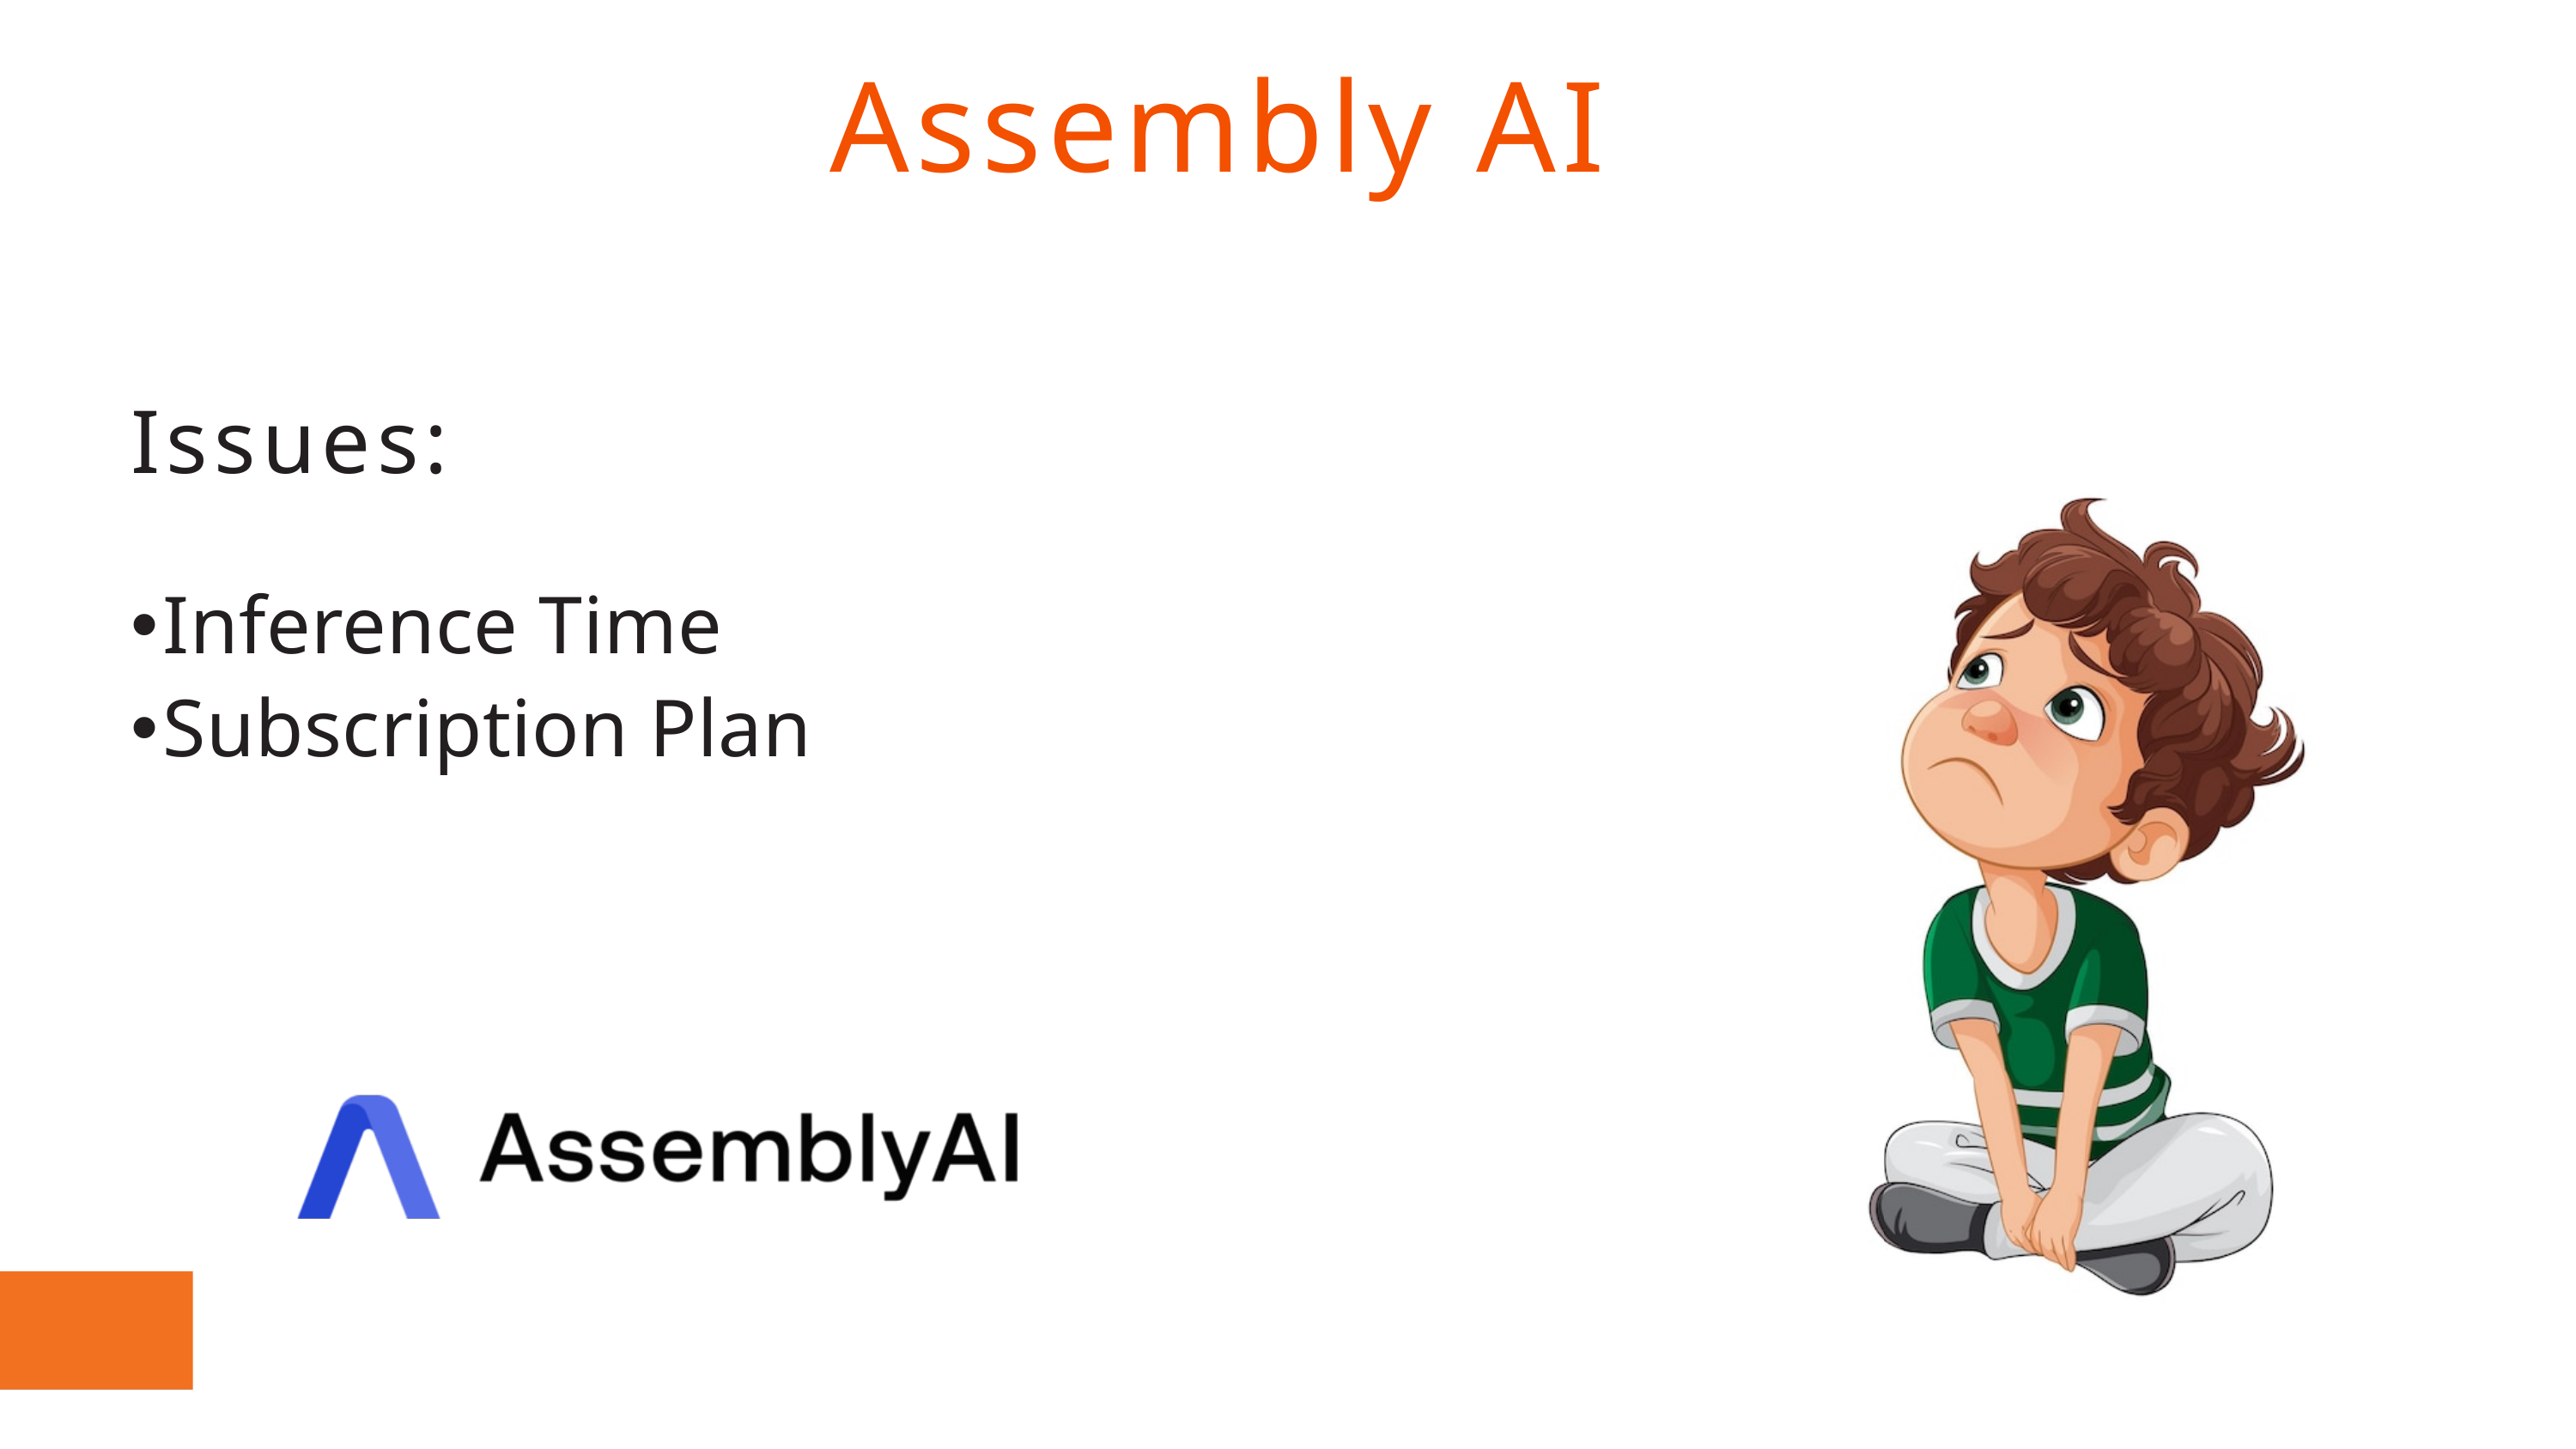

Assembly AI
Issues:
Inference Time
Subscription Plan